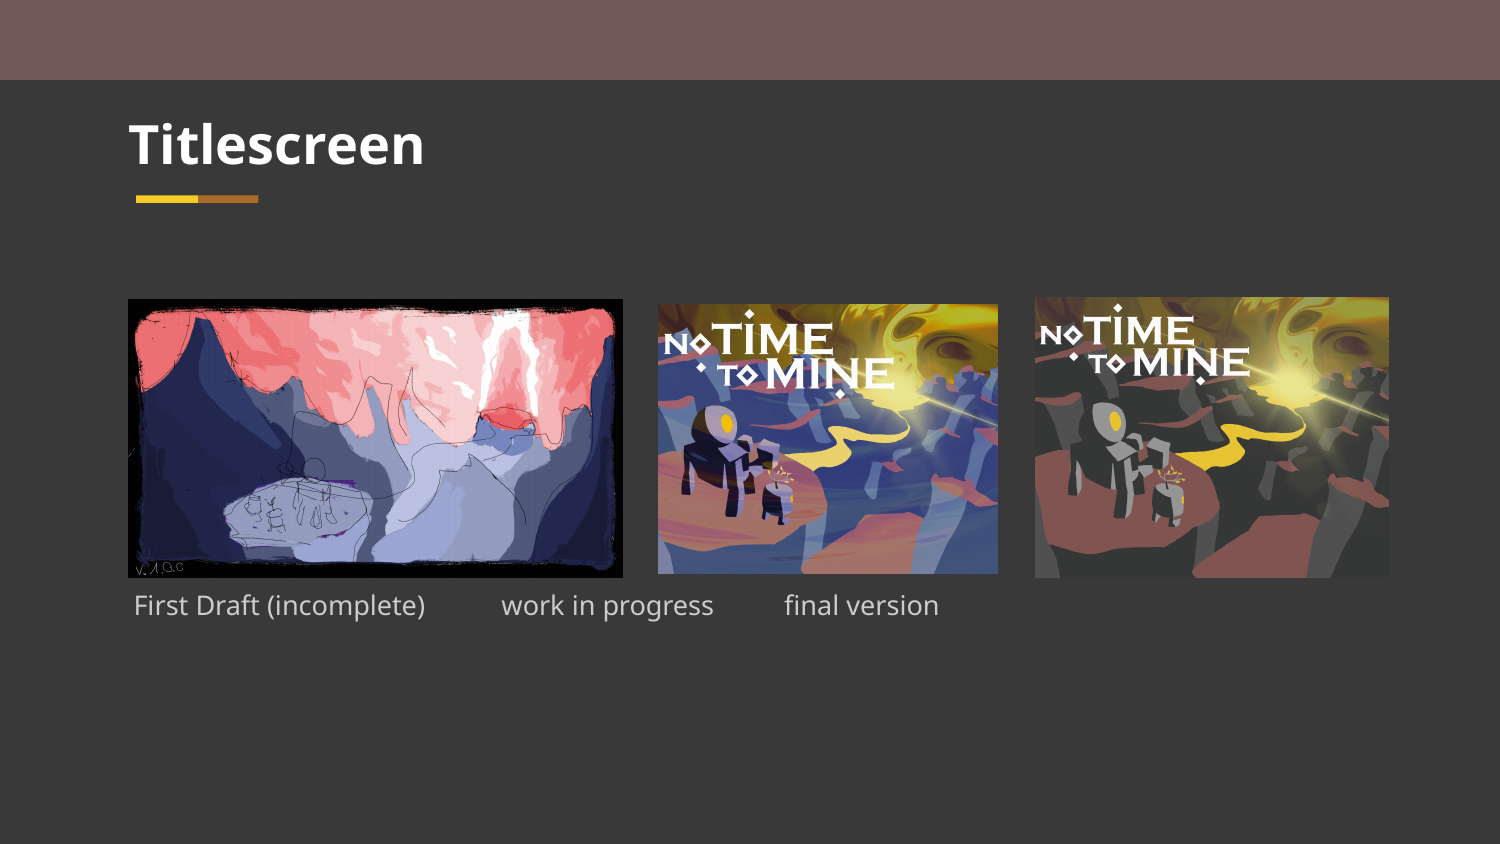

# Titlescreen
 First Draft (incomplete)	 work in progress final version